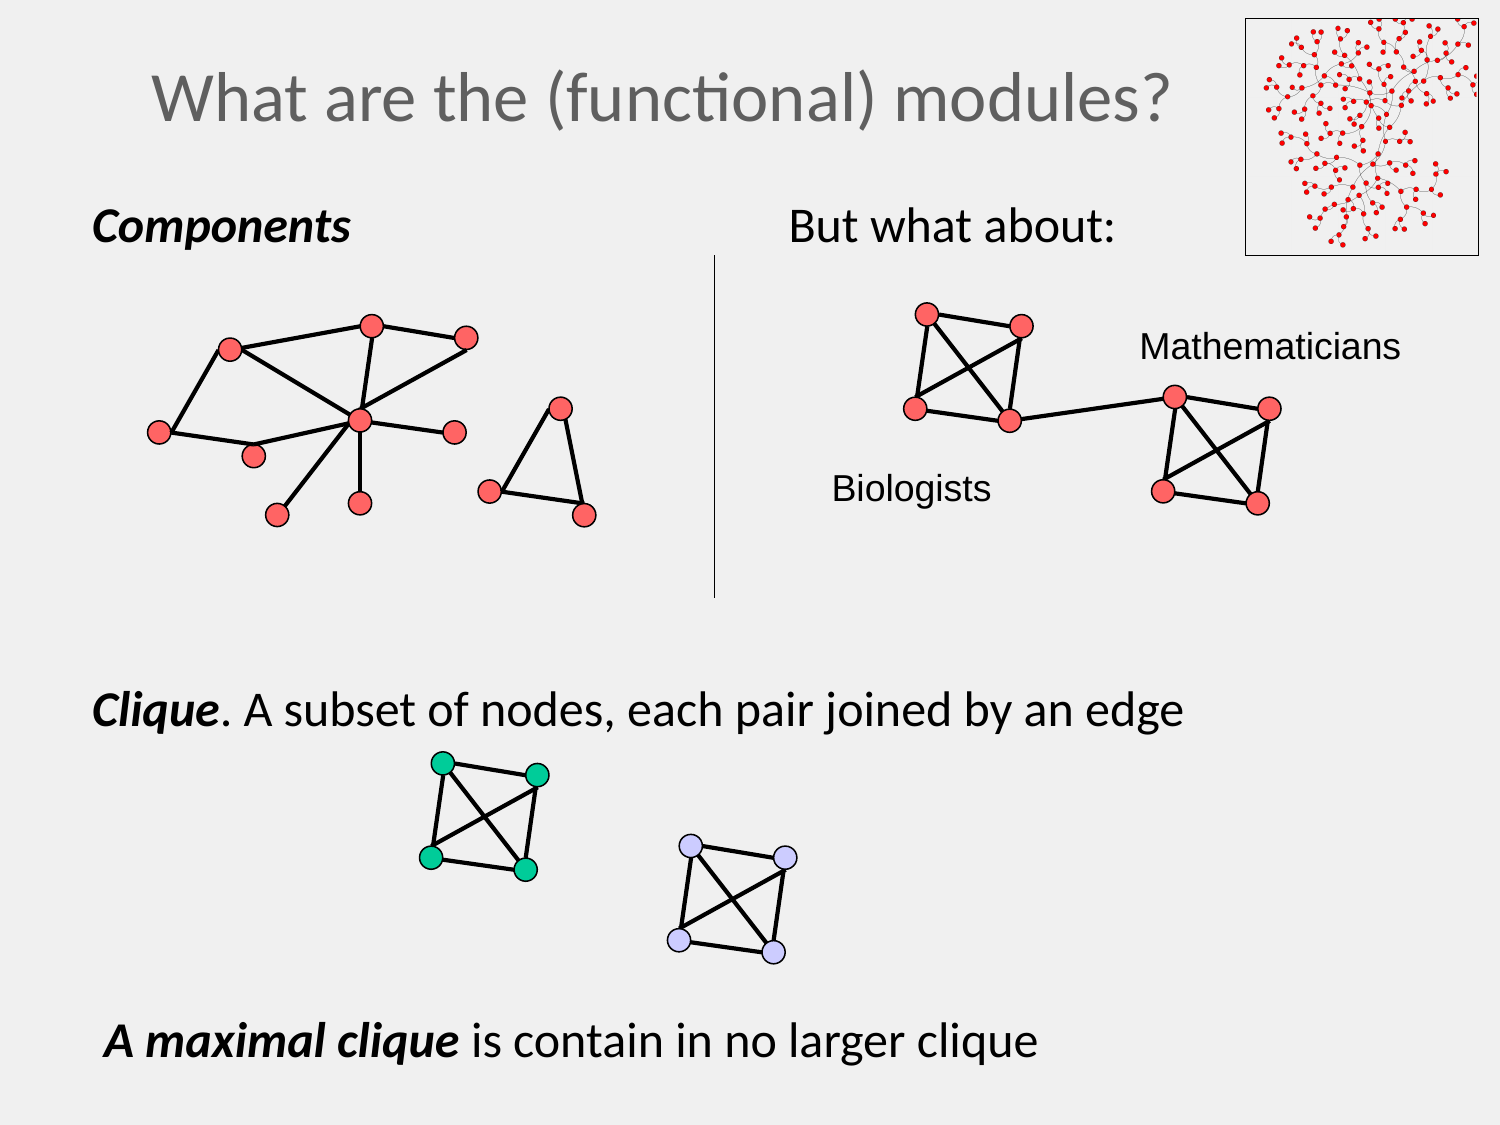

What are the (functional) modules?
Components
But what about:
Mathematicians
Biologists
Clique. A subset of nodes, each pair joined by an edge
A maximal clique is contain in no larger clique